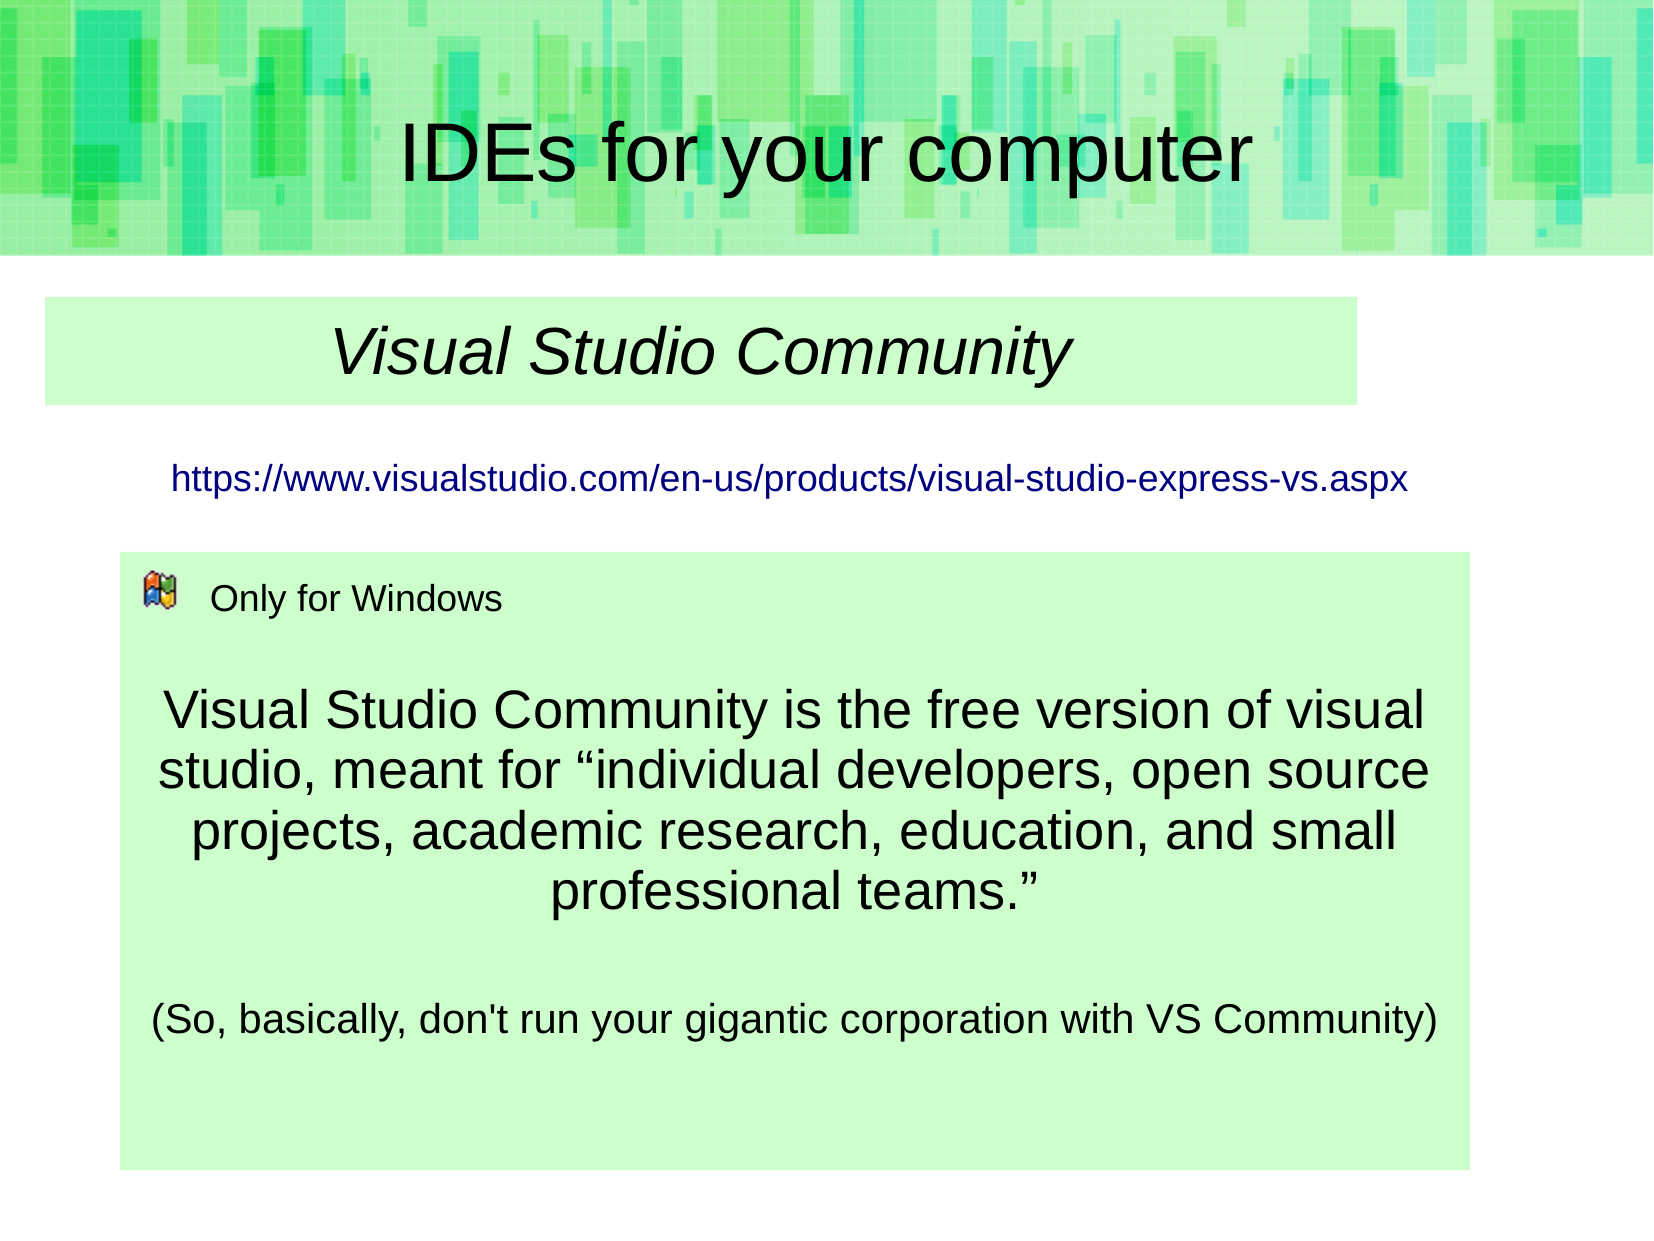

# IDEs for your computer
Visual Studio Community
https://www.visualstudio.com/en-us/products/visual-studio-express-vs.aspx
Visual Studio Community is the free version of visual studio, meant for “individual developers, open source projects, academic research, education, and small professional teams.”
(So, basically, don't run your gigantic corporation with VS Community)
Only for Windows